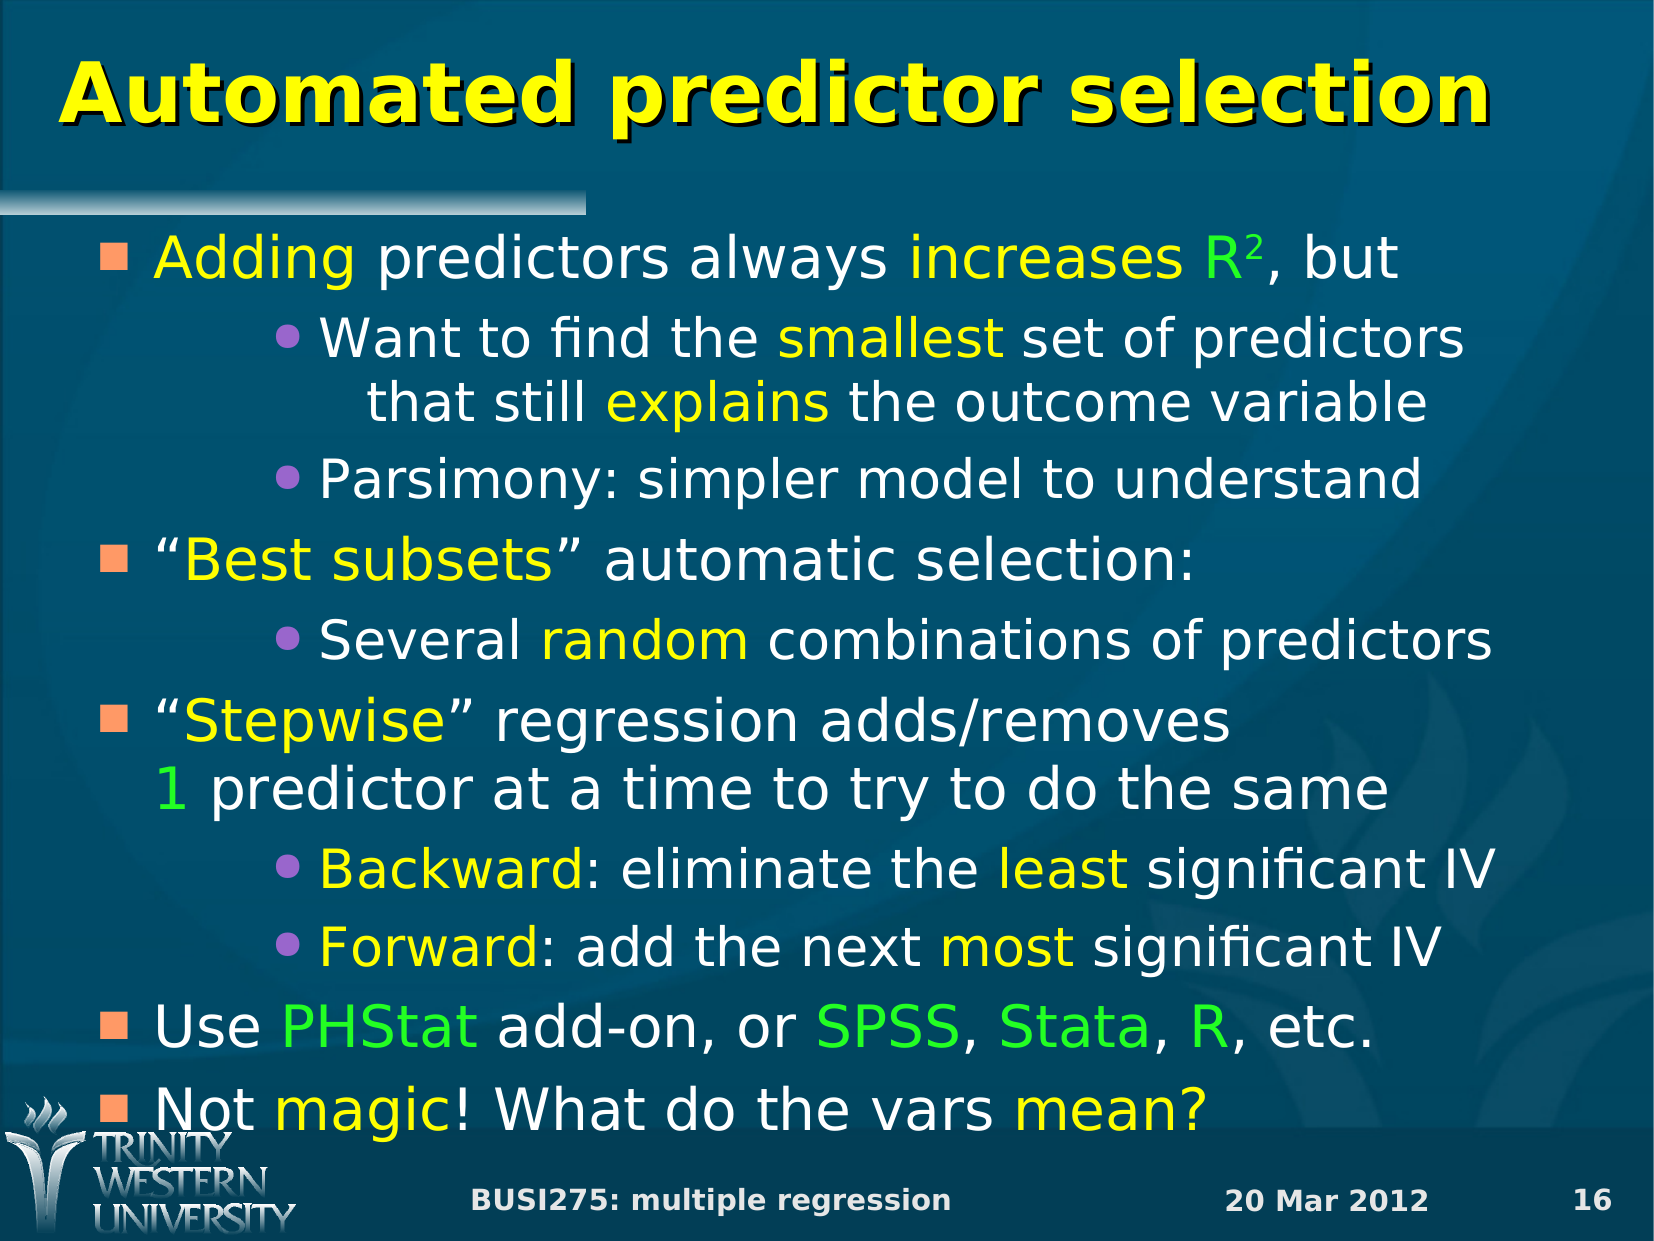

# Automated predictor selection
Adding predictors always increases R2, but
Want to find the smallest set of predictors that still explains the outcome variable
Parsimony: simpler model to understand
“Best subsets” automatic selection:
Several random combinations of predictors
“Stepwise” regression adds/removes
1 predictor at a time to try to do the same
Backward: eliminate the least significant IV
Forward: add the next most significant IV
Use PHStat add-on, or SPSS, Stata, R, etc.
Not magic! What do the vars mean?
BUSI275: multiple regression
20 Mar 2012
16